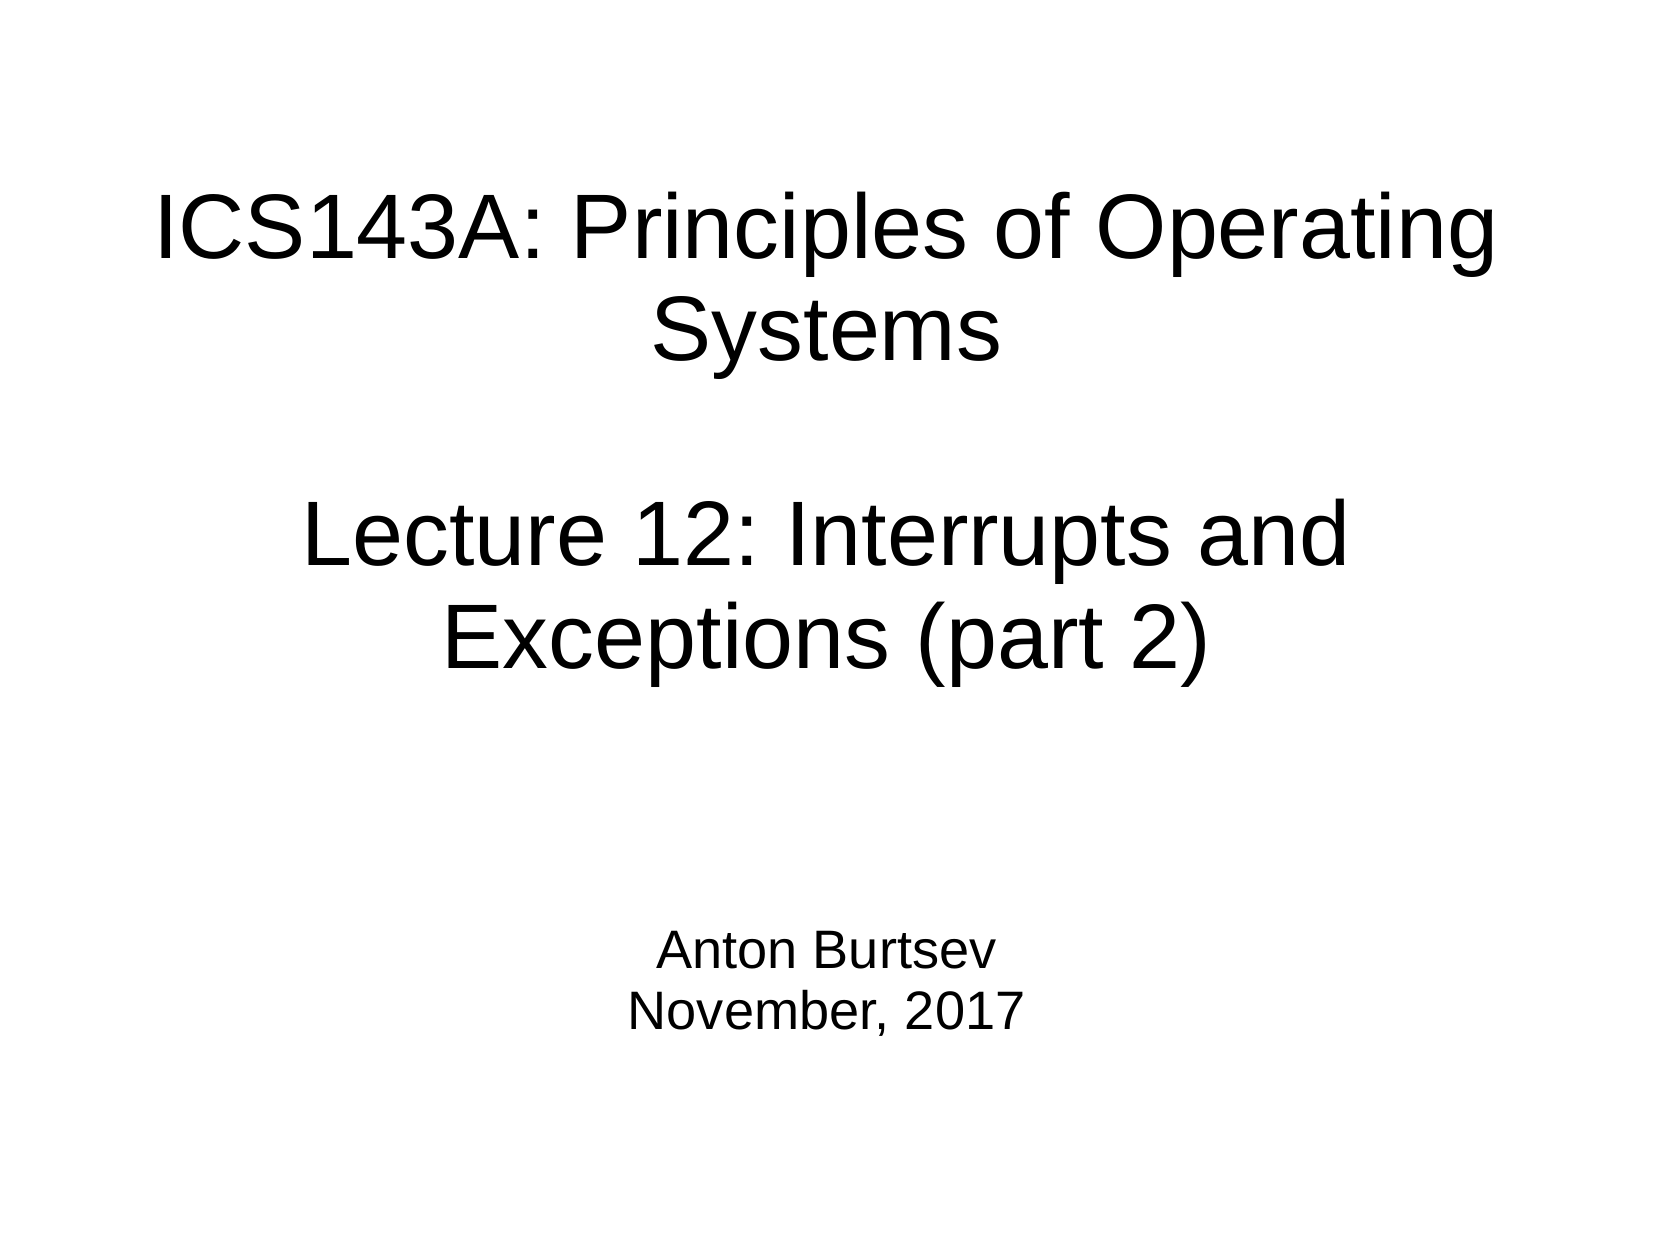

# ICS143A: Principles of Operating Systems Lecture 12: Interrupts and Exceptions (part 2)
Anton Burtsev
November, 2017